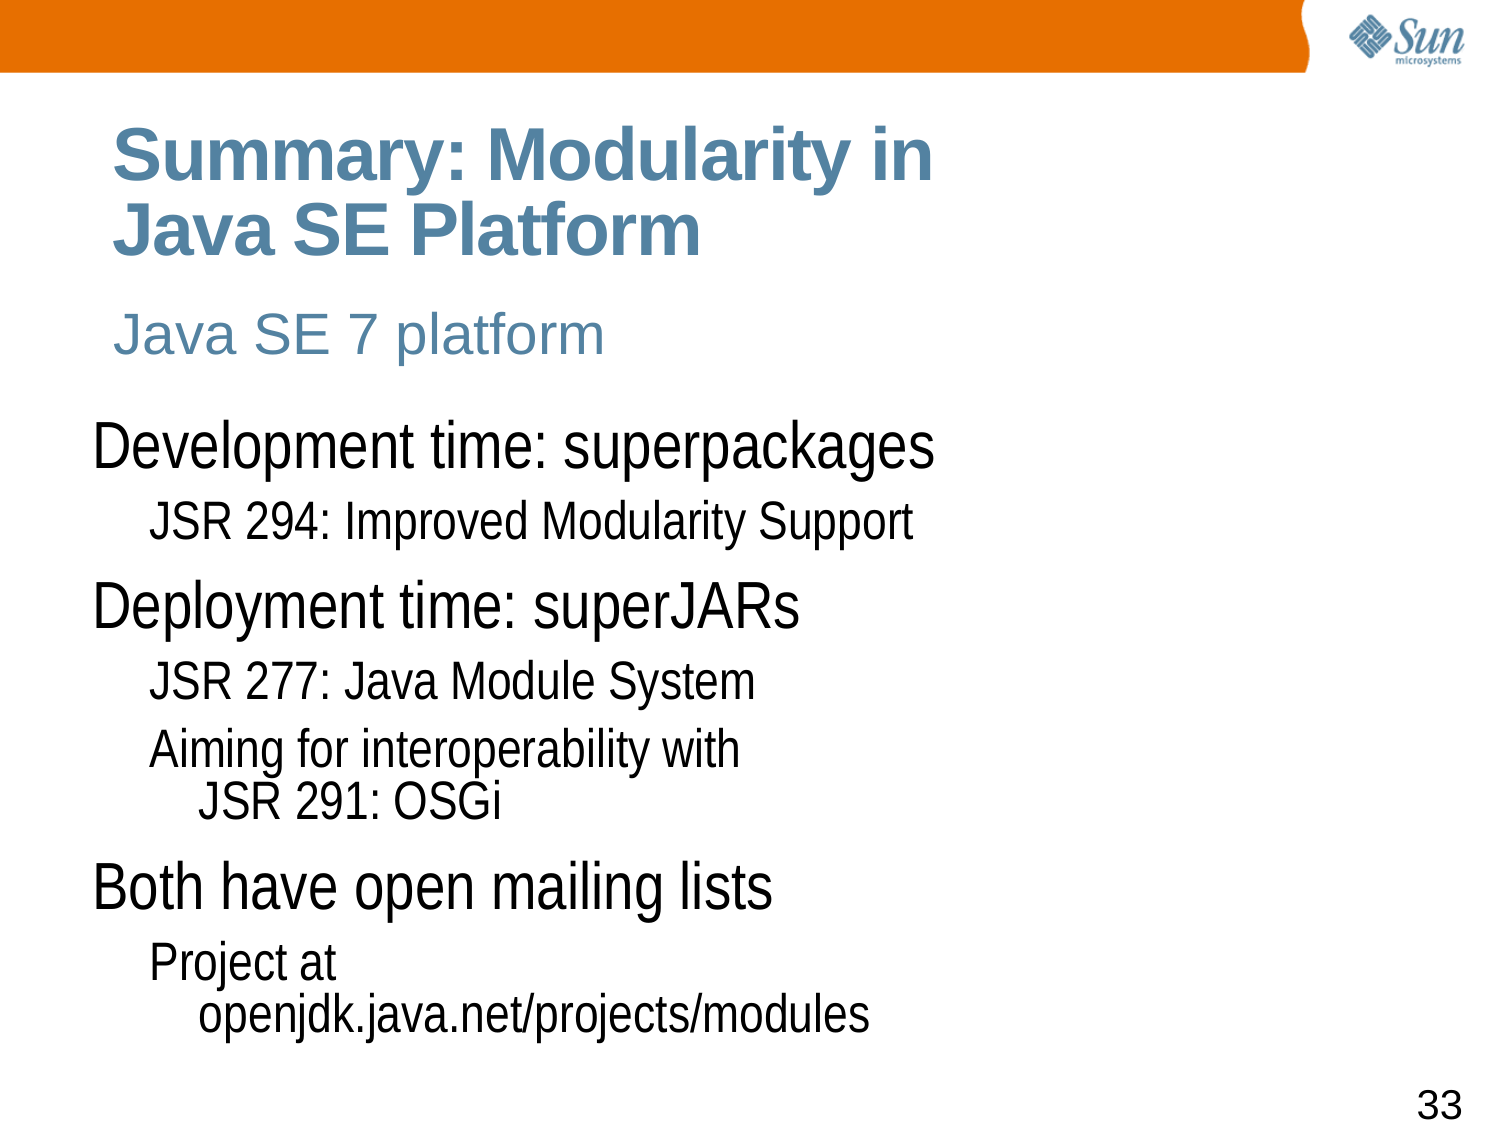

# Summary: Modularity in Java SE Platform
Java SE 7 platform
Development time: superpackages
JSR 294: Improved Modularity Support
Deployment time: superJARs
JSR 277: Java Module System
Aiming for interoperability with
JSR 291: OSGi
Both have open mailing lists
Project at
openjdk.java.net/projects/modules